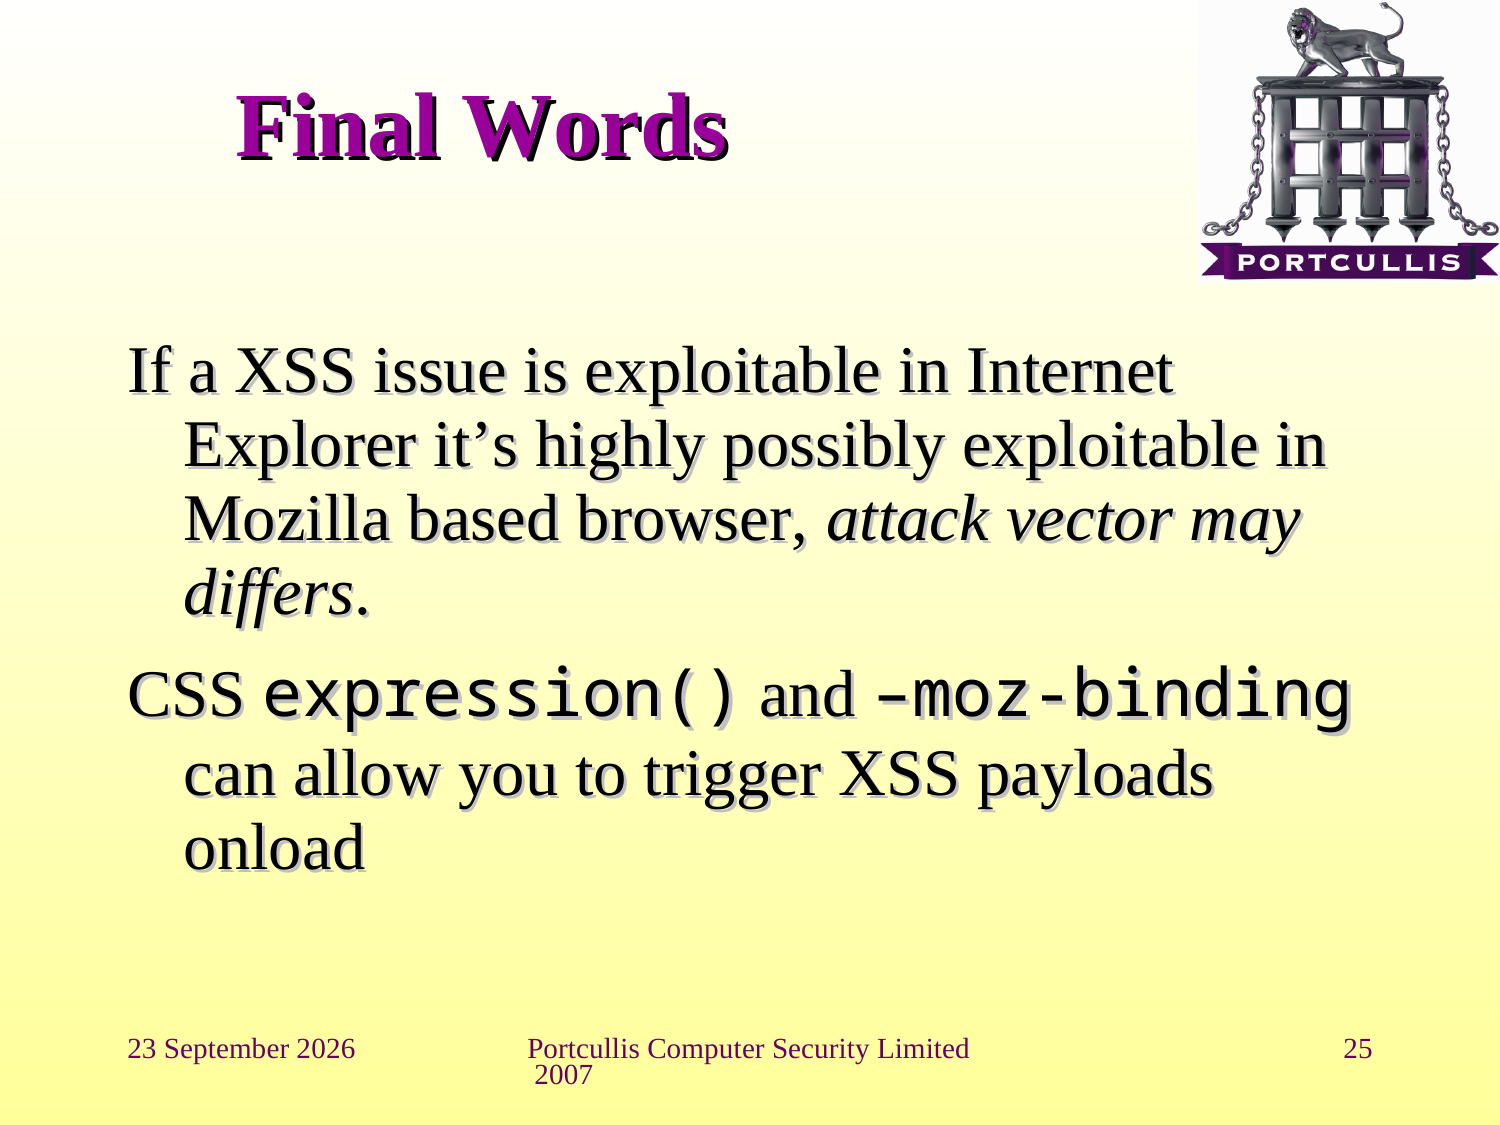

# Final Words
If a XSS issue is exploitable in Internet Explorer it’s highly possibly exploitable in Mozilla based browser, attack vector may differs.
CSS expression() and –moz-binding can allow you to trigger XSS payloads onload
Portcullis Computer Security Limited 2007
25